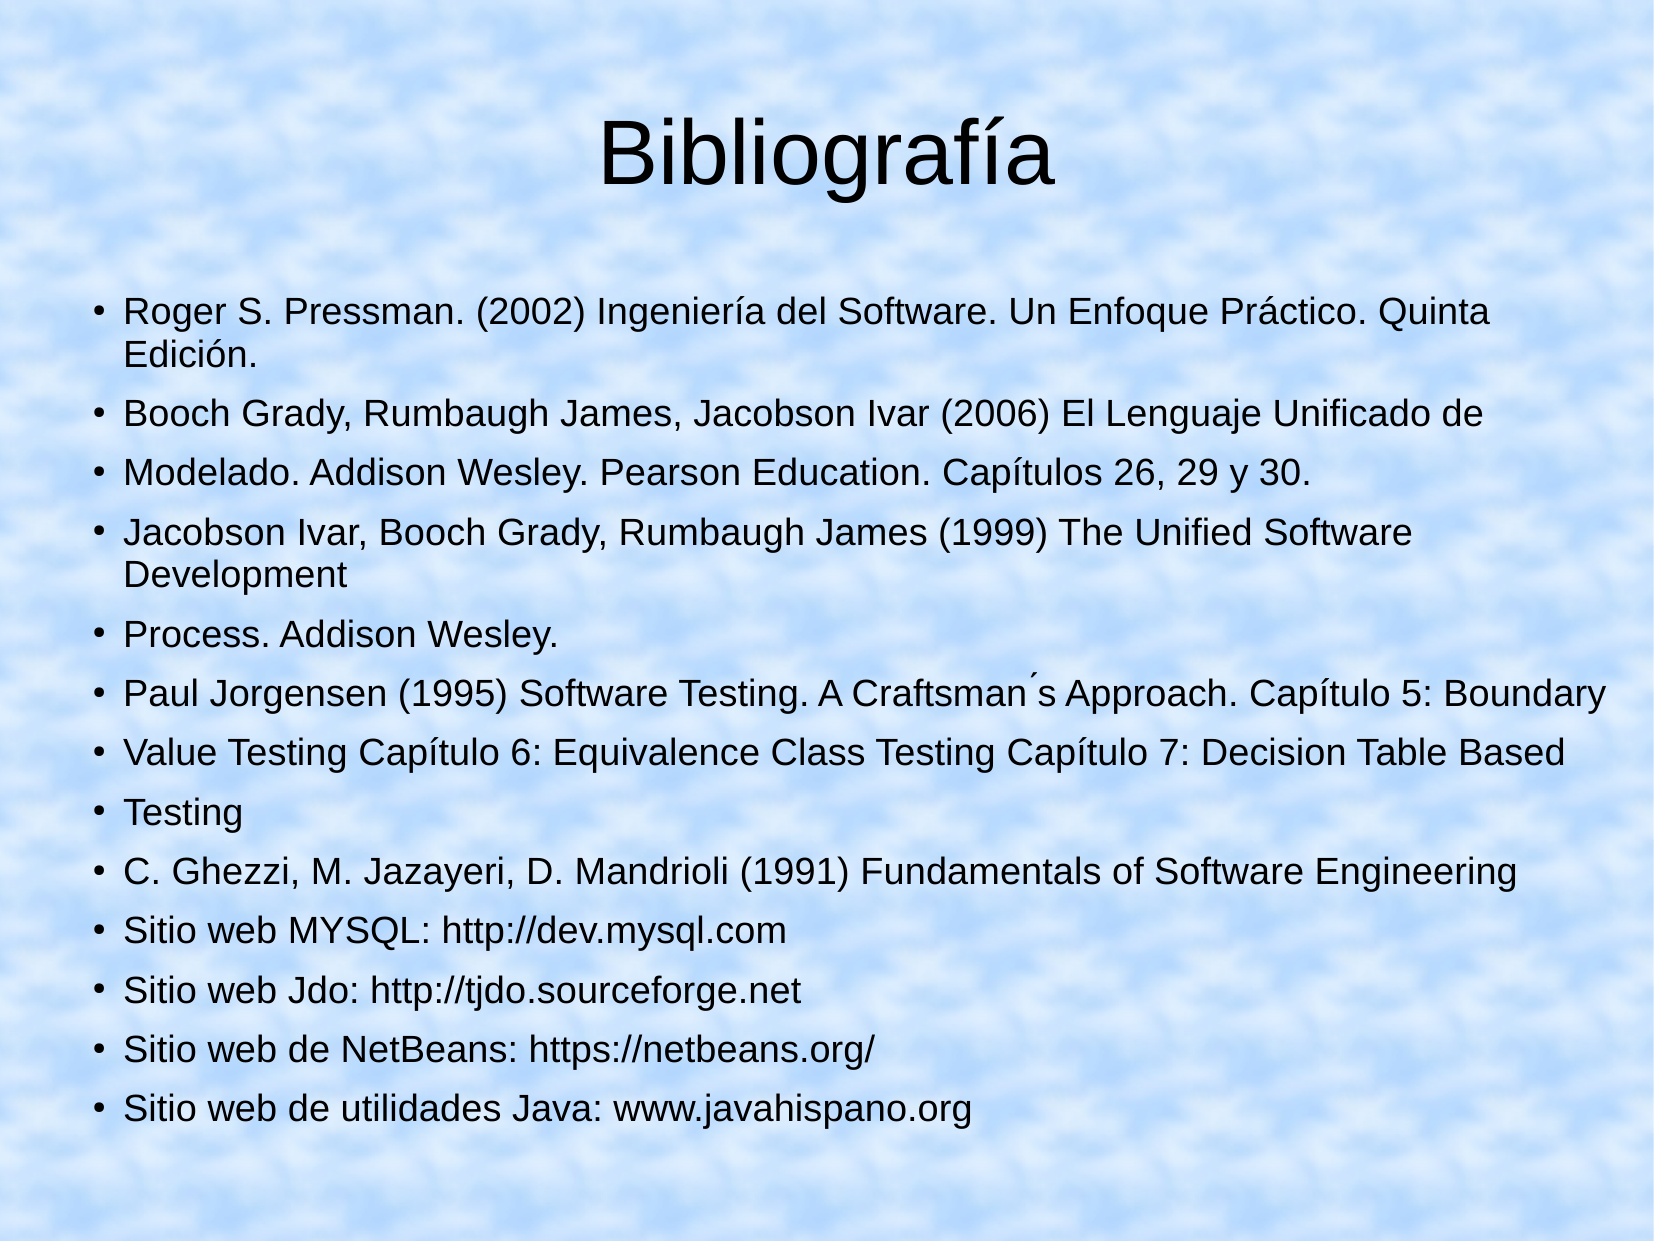

# Bibliografía
Roger S. Pressman. (2002) Ingeniería del Software. Un Enfoque Práctico. Quinta Edición.
Booch Grady, Rumbaugh James, Jacobson Ivar (2006) El Lenguaje Unificado de
Modelado. Addison Wesley. Pearson Education. Capítulos 26, 29 y 30.
Jacobson Ivar, Booch Grady, Rumbaugh James (1999) The Unified Software Development
Process. Addison Wesley.
Paul Jorgensen (1995) Software Testing. A Craftsman ́s Approach. Capítulo 5: Boundary
Value Testing Capítulo 6: Equivalence Class Testing Capítulo 7: Decision Table Based
Testing
C. Ghezzi, M. Jazayeri, D. Mandrioli (1991) Fundamentals of Software Engineering
Sitio web MYSQL: http://dev.mysql.com
Sitio web Jdo: http://tjdo.sourceforge.net
Sitio web de NetBeans: https://netbeans.org/
Sitio web de utilidades Java: www.javahispano.org